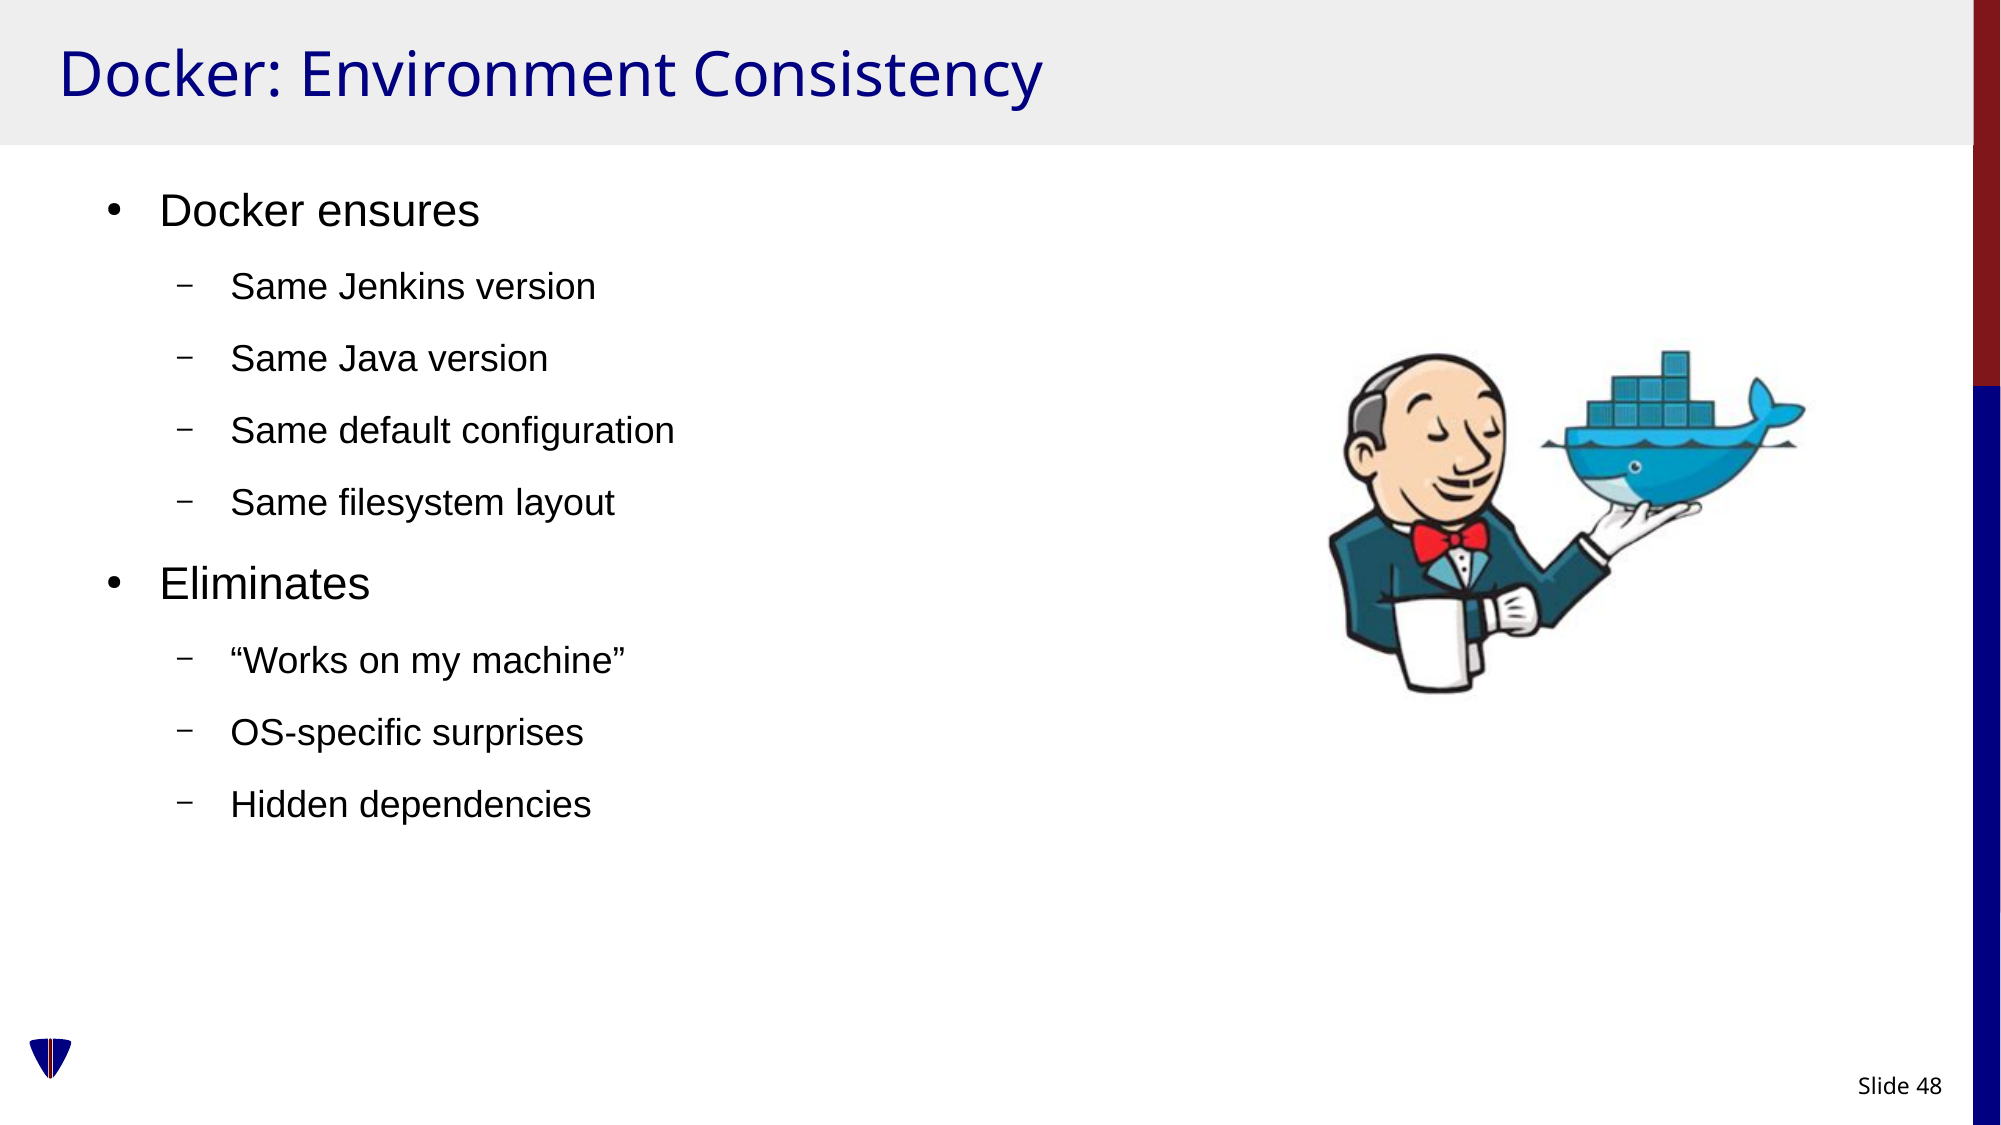

# Docker: Environment Consistency
Docker ensures
Same Jenkins version
Same Java version
Same default configuration
Same filesystem layout
Eliminates
“Works on my machine”
OS-specific surprises
Hidden dependencies